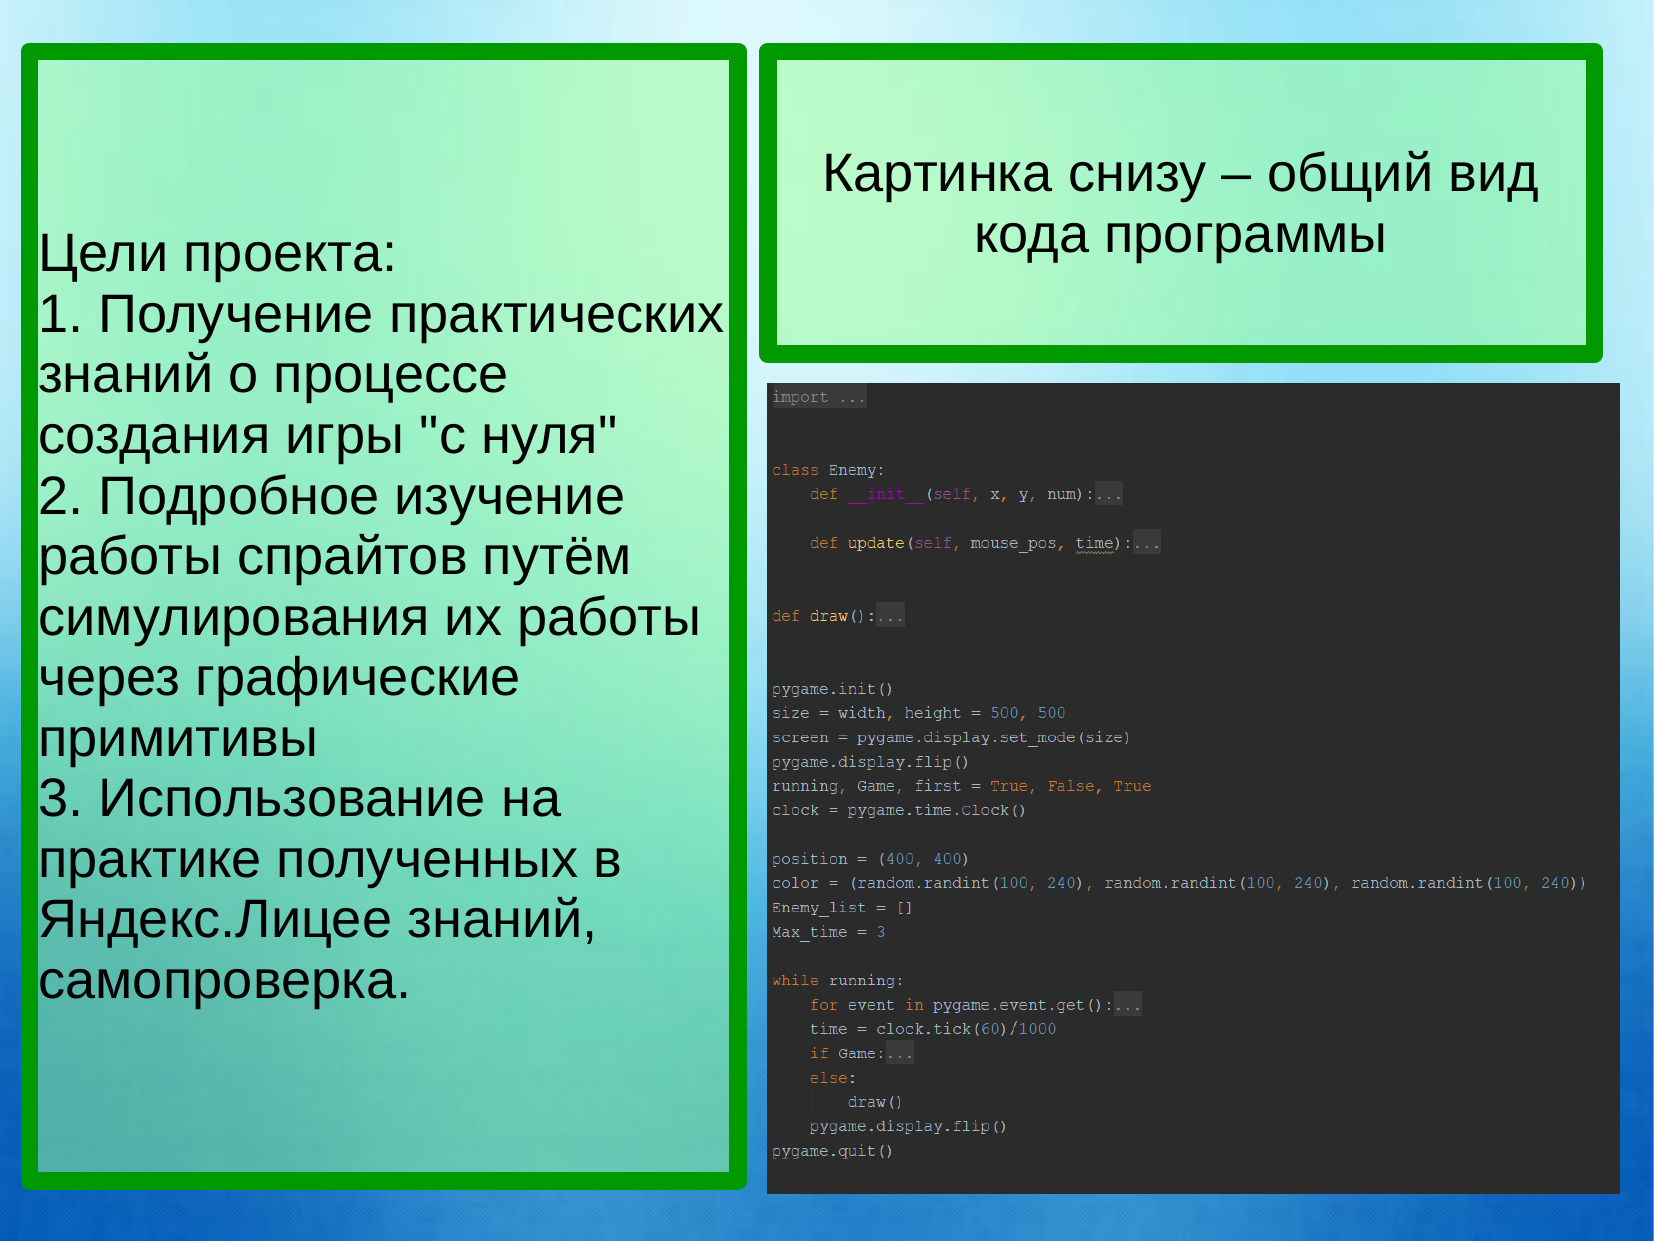

# Цели проекта: 1. Получение практических знаний о процессе создания игры "с нуля" 2. Подробное изучение работы спрайтов путём симулирования их работы через графические примитивы 3. Использование на практике полученных в Яндекс.Лицее знаний, самопроверка.
Картинка снизу – общий вид кода программы